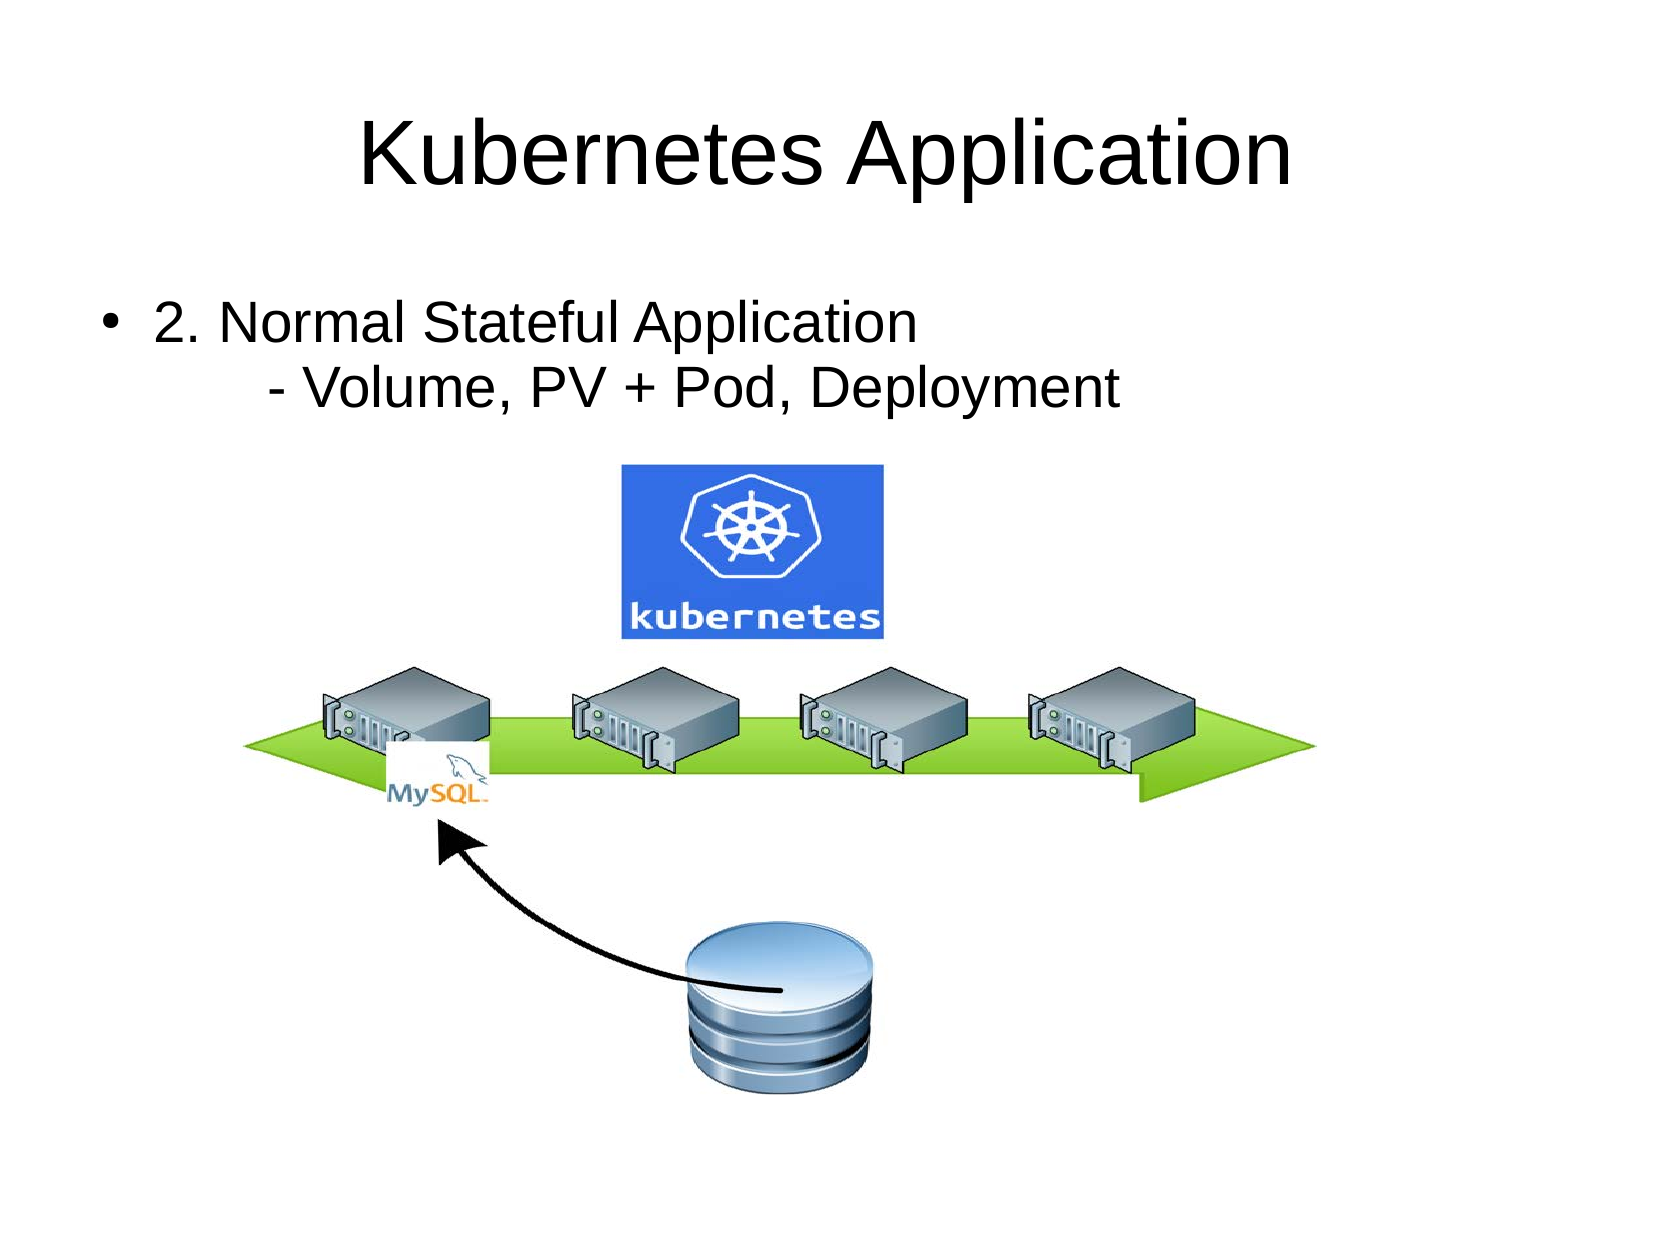

# Kubernetes Application
2. Normal Stateful Application
 - Volume, PV + Pod, Deployment